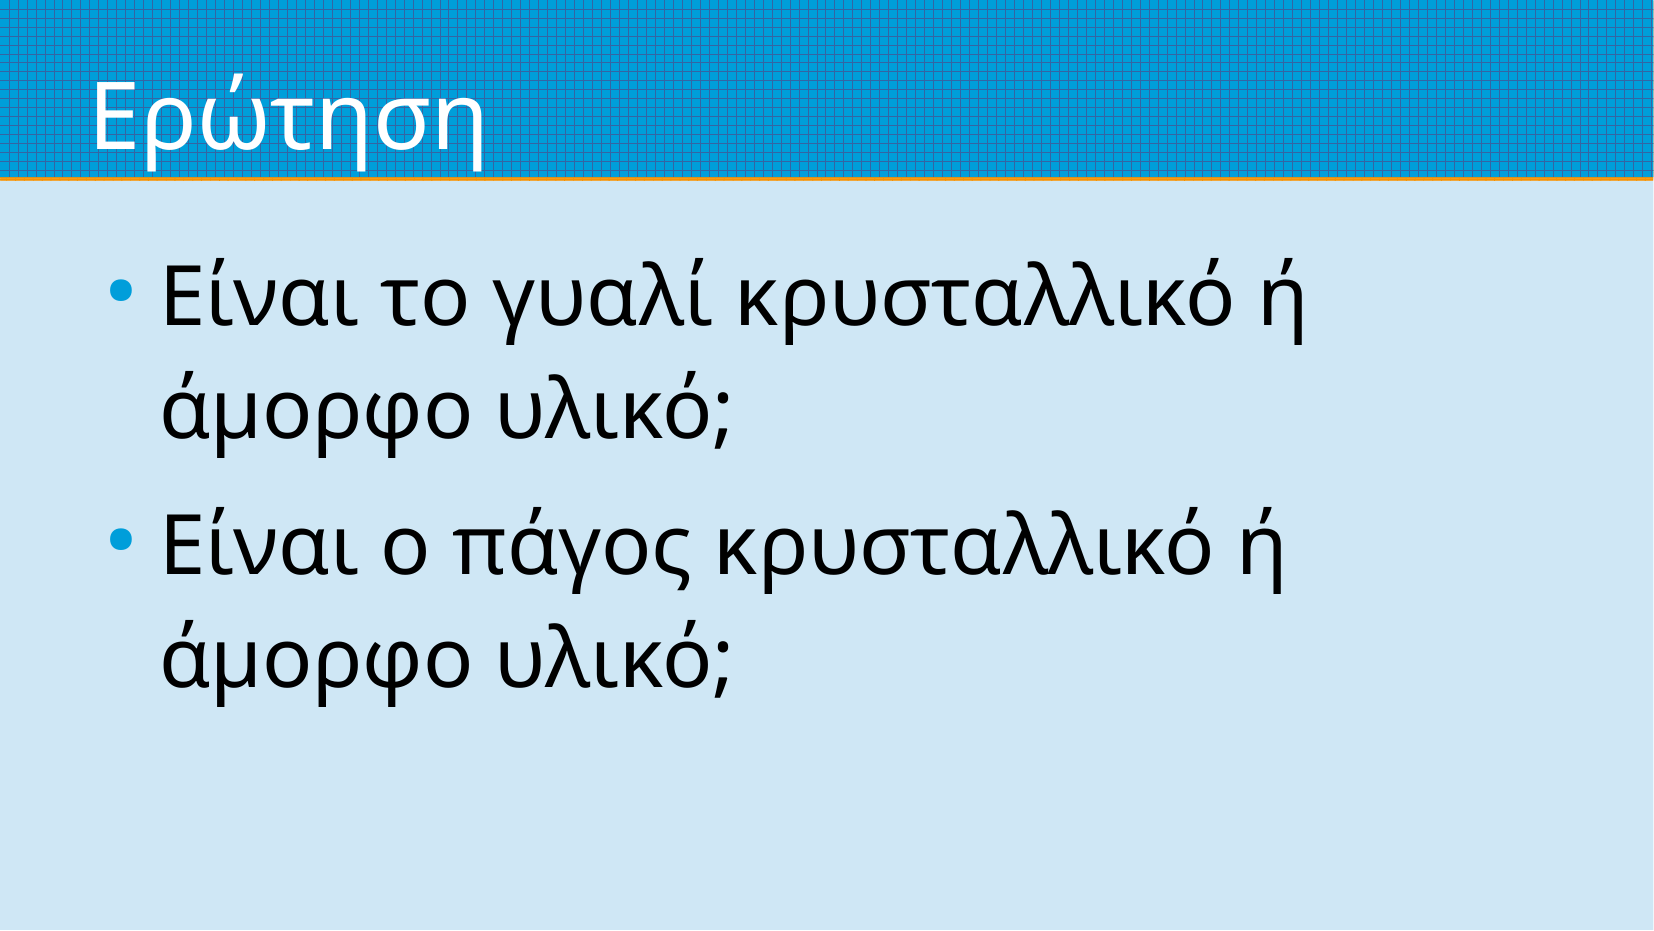

# Ερώτηση
Είναι το γυαλί κρυσταλλικό ή άμορφο υλικό;
Είναι ο πάγος κρυσταλλικό ή άμορφο υλικό;